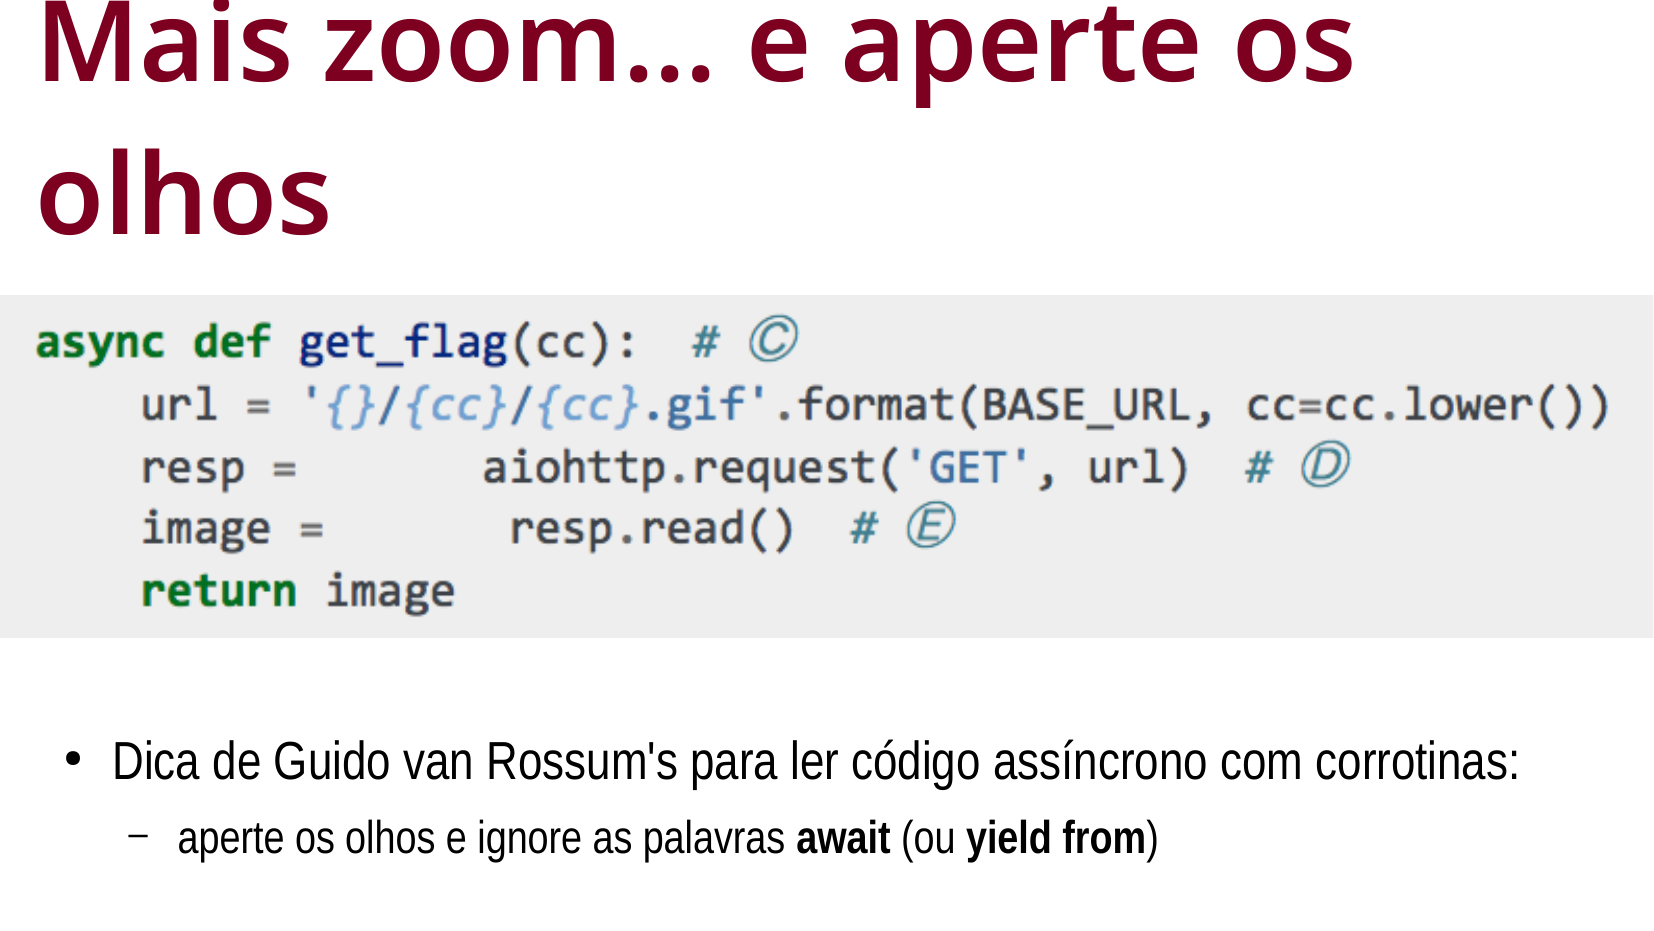

# Mais zoom... e aperte os olhos
Dica de Guido van Rossum's para ler código assíncrono com corrotinas:
aperte os olhos e ignore as palavras await (ou yield from)